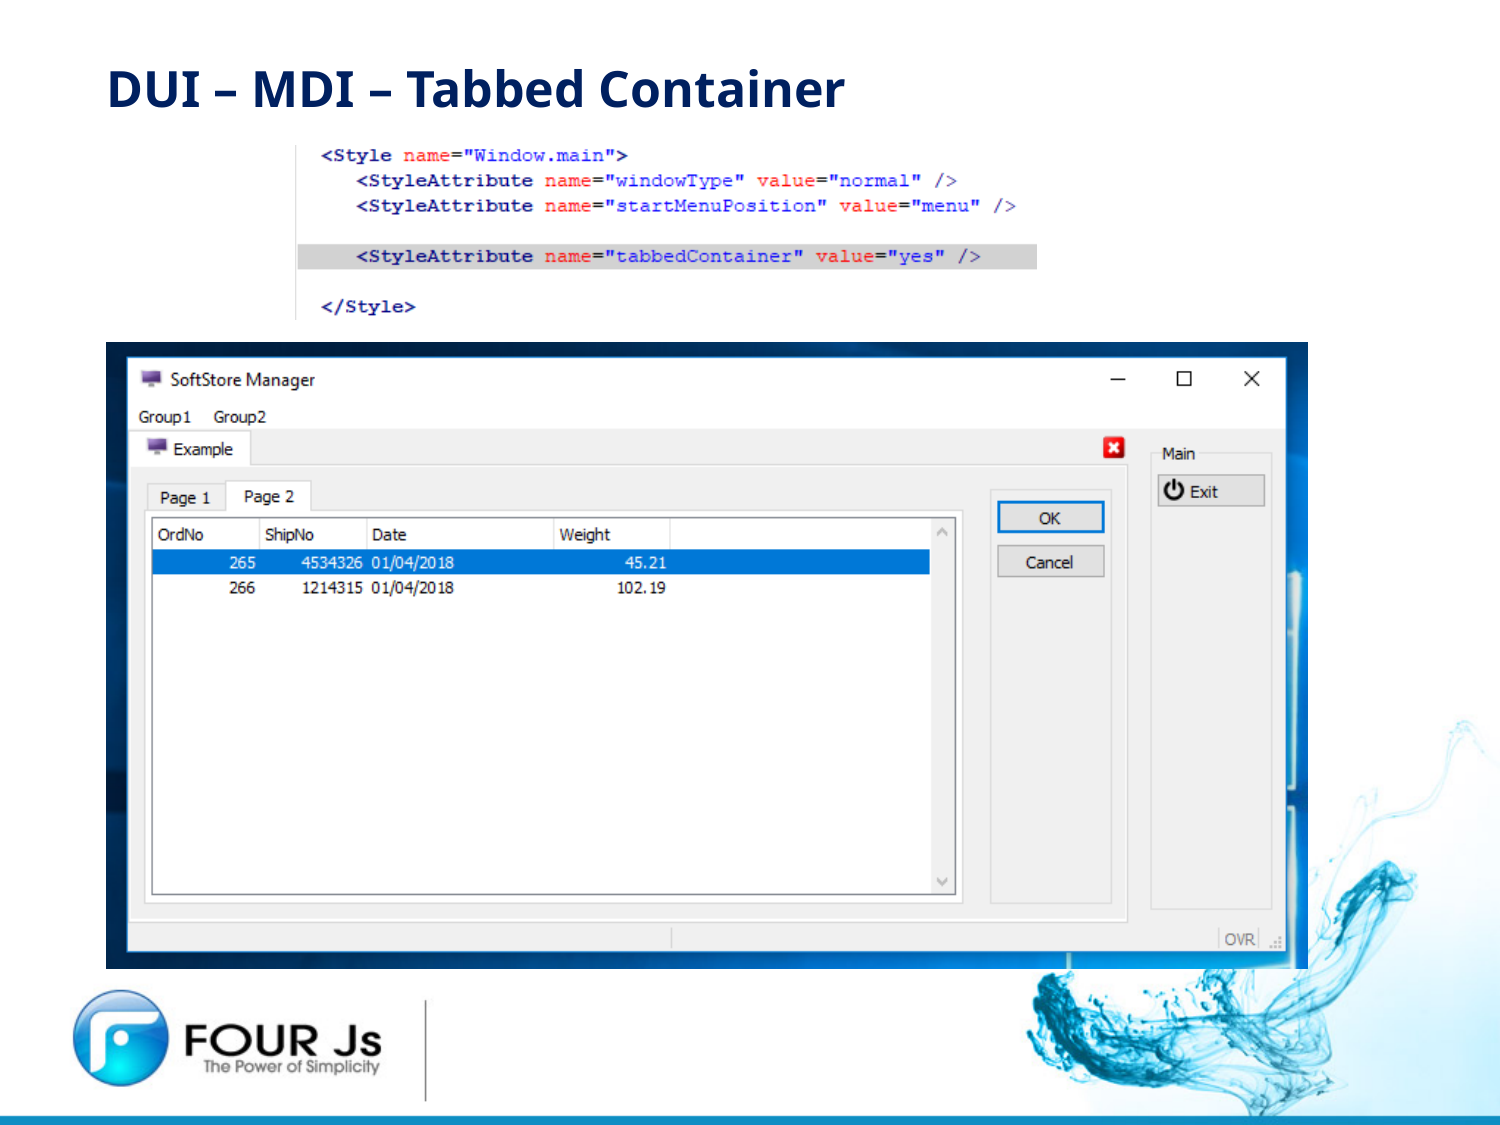

# DUI – MDI – Tabbed Container